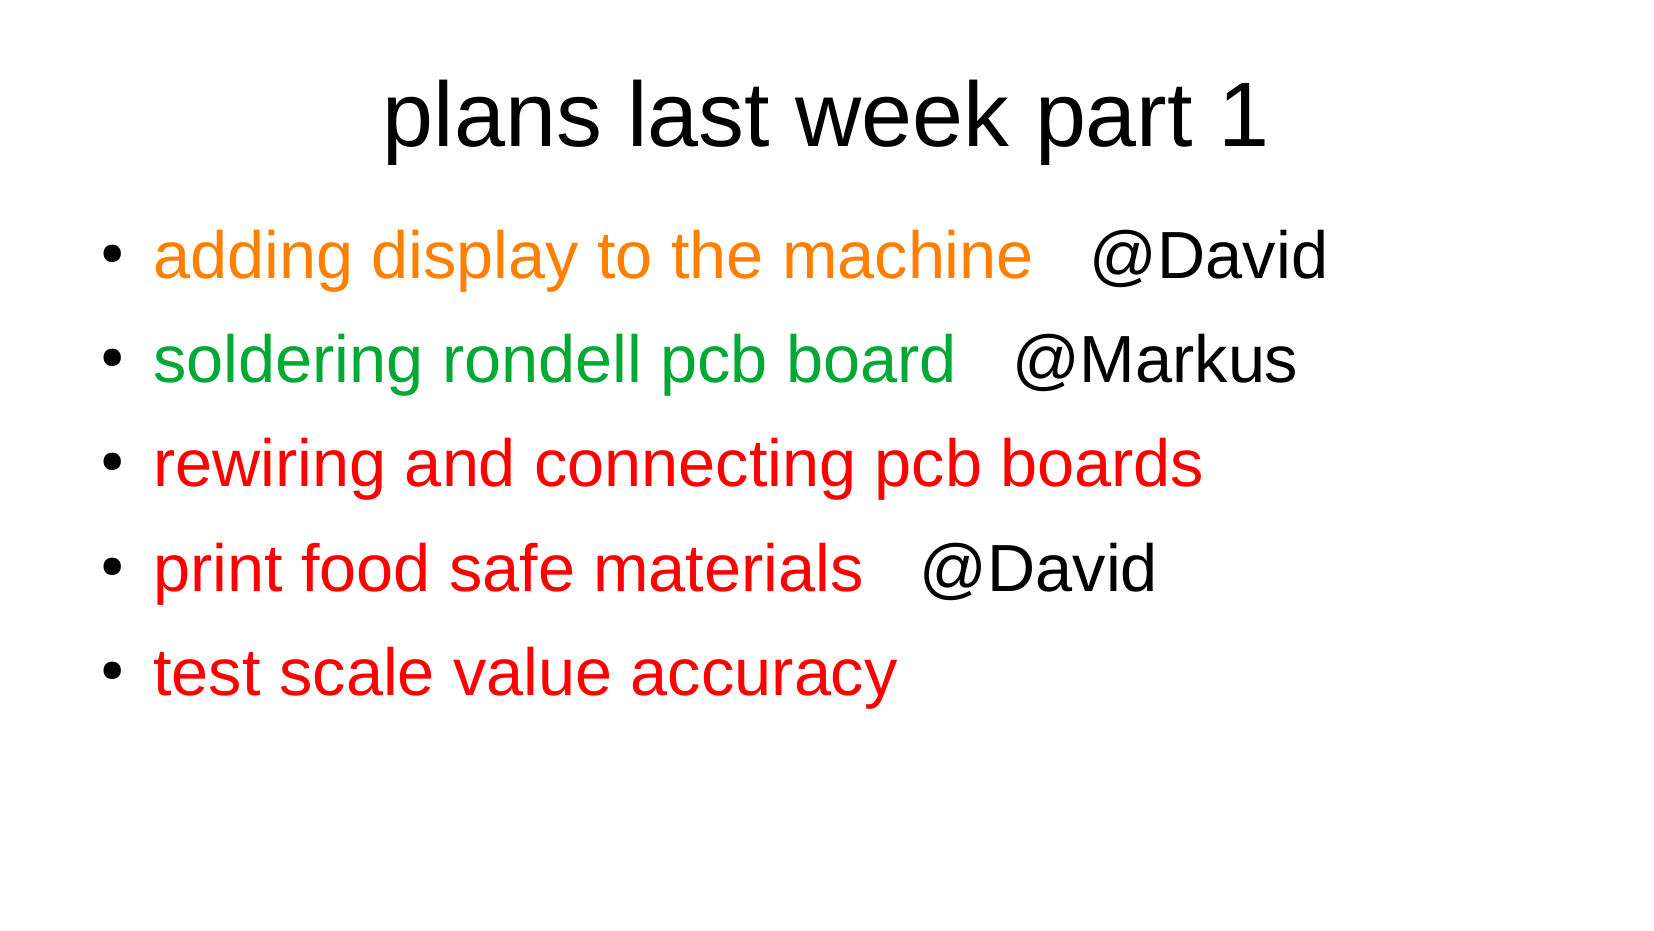

# plans last week part 1
adding display to the machine @David
soldering rondell pcb board @Markus
rewiring and connecting pcb boards
print food safe materials @David
test scale value accuracy